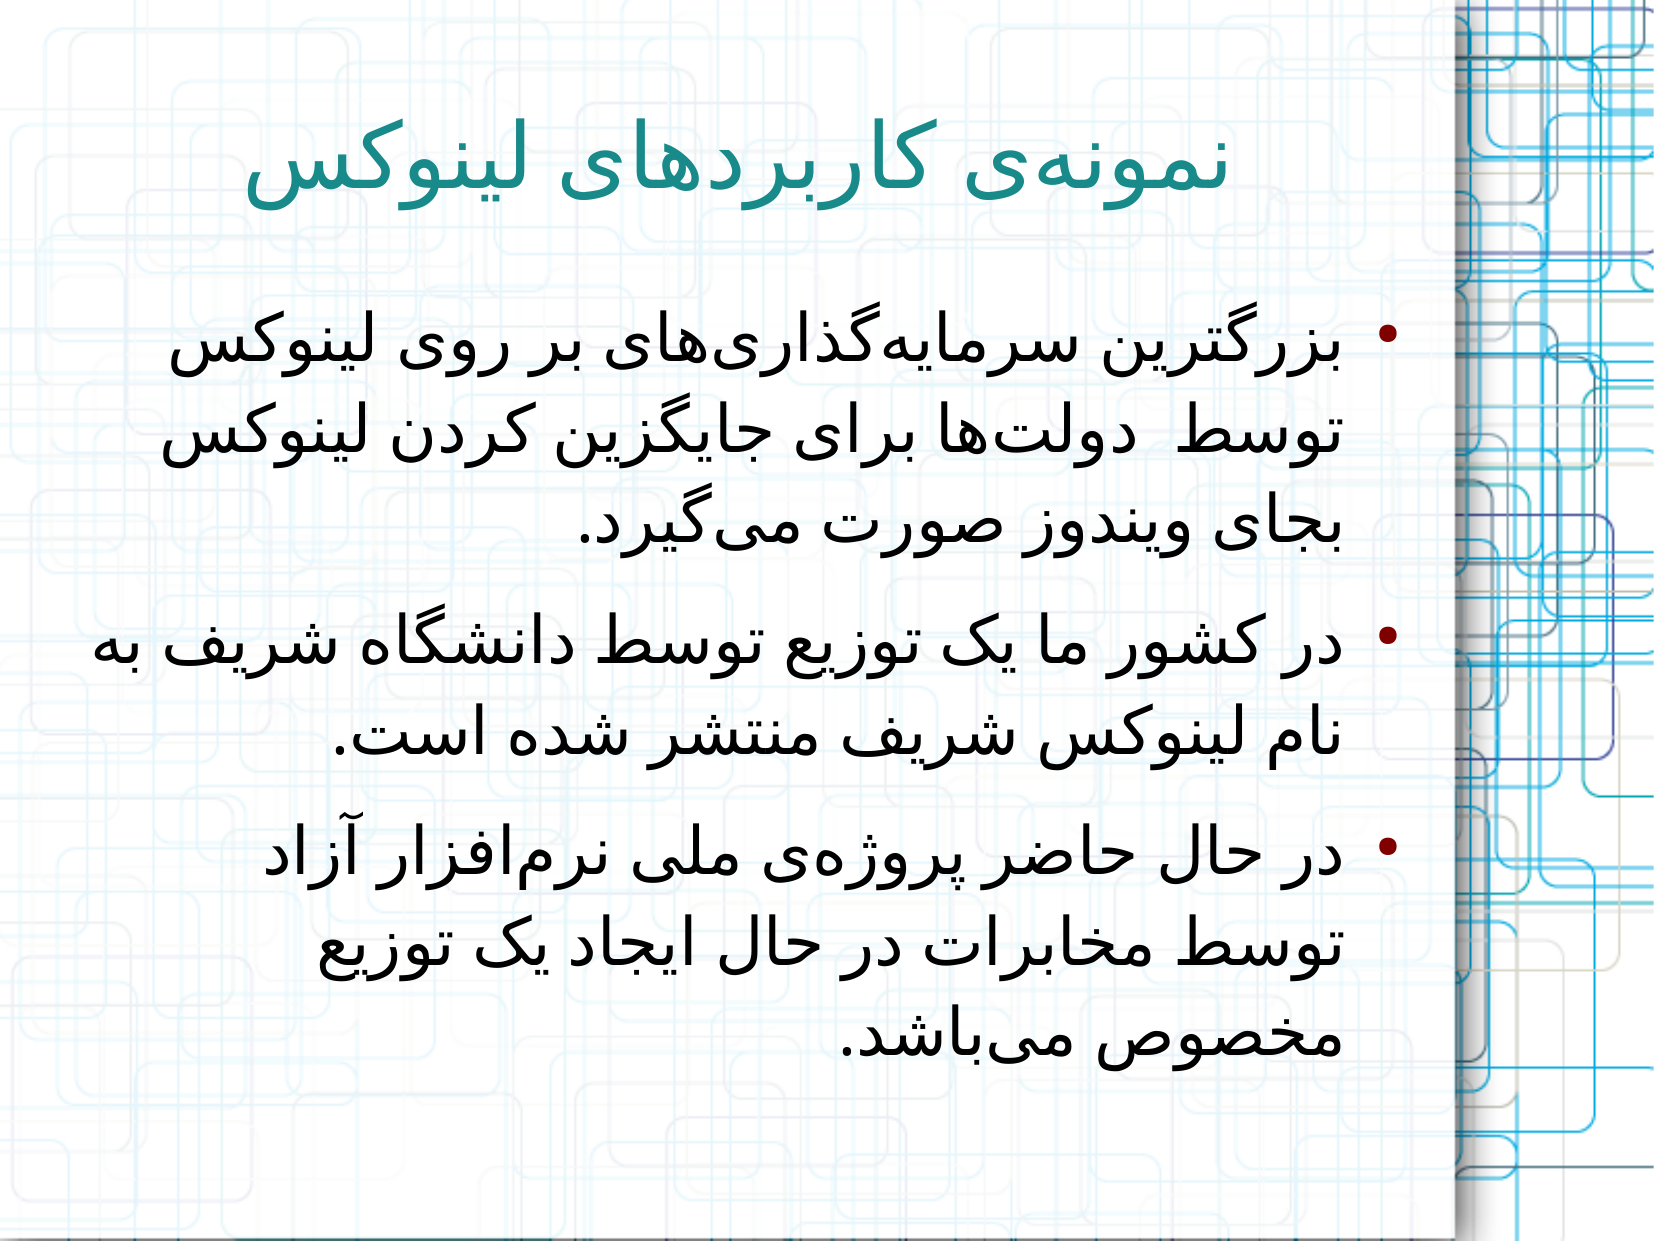

# نمونه‌ی کاربردهای لینوکس
بزرگترین سرمایه‌گذاری‌های بر روی لینوکس توسط دولت‌ها برای جایگزین کردن لینوکس بجای ویندوز صورت می‌گیرد.
در کشور ما یک توزیع توسط دانشگاه شریف به نام لینوکس شریف منتشر شده است.
در حال حاضر پروژه‌ی ملی نرم‌افزار آزاد توسط مخابرات در حال ایجاد یک توزیع مخصوص می‌باشد.